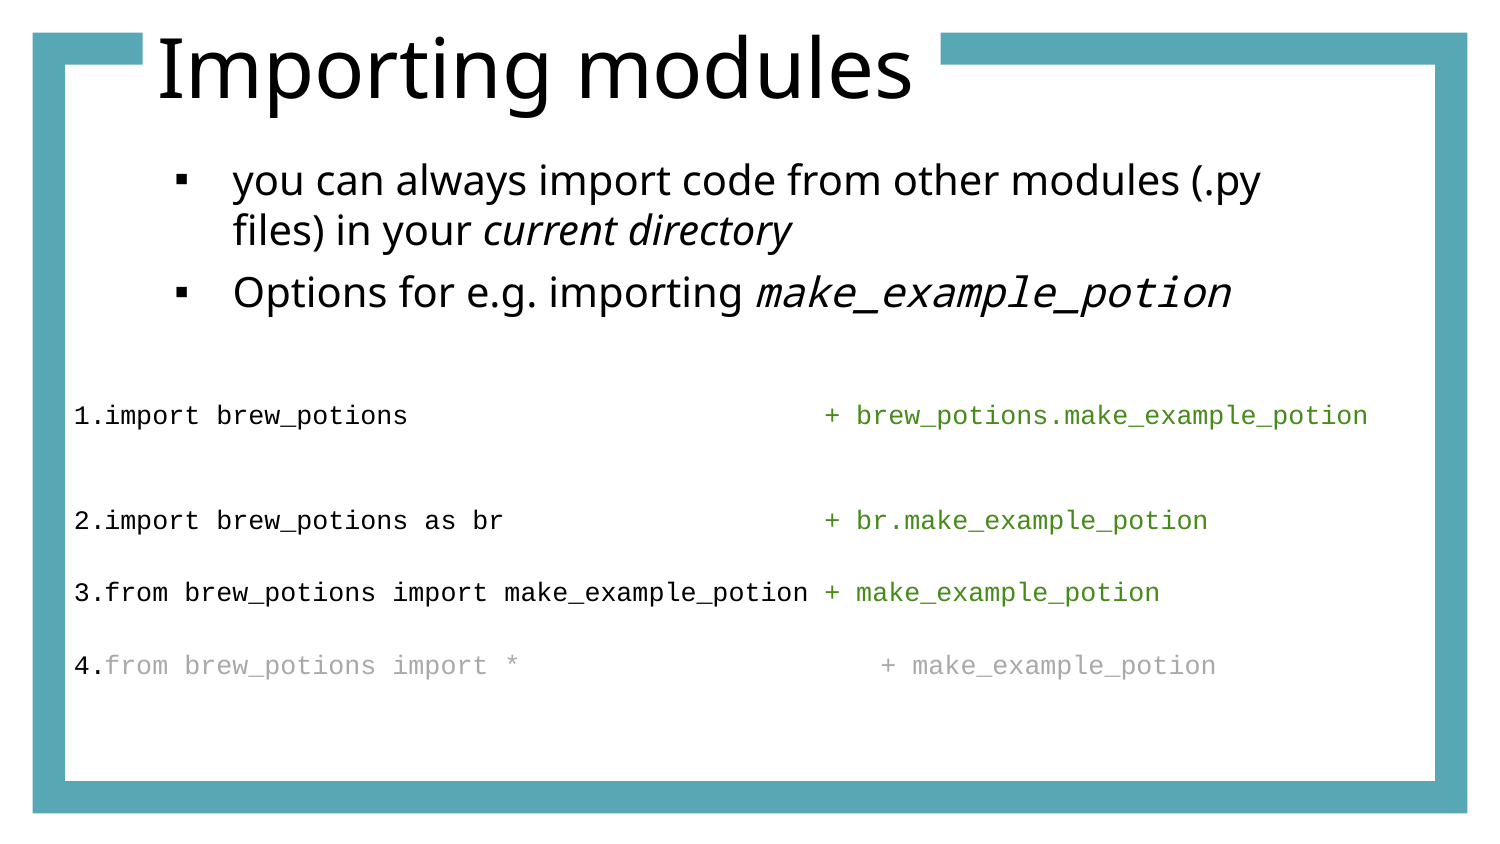

# Importing modules
you can always import code from other modules (.py files) in your current directory
Options for e.g. importing make_example_potion
import brew_potions + brew_potions.make_example_potion
import brew_potions as br + br.make_example_potion
from brew_potions import make_example_potion + make_example_potion
from brew_potions import *	 + make_example_potion